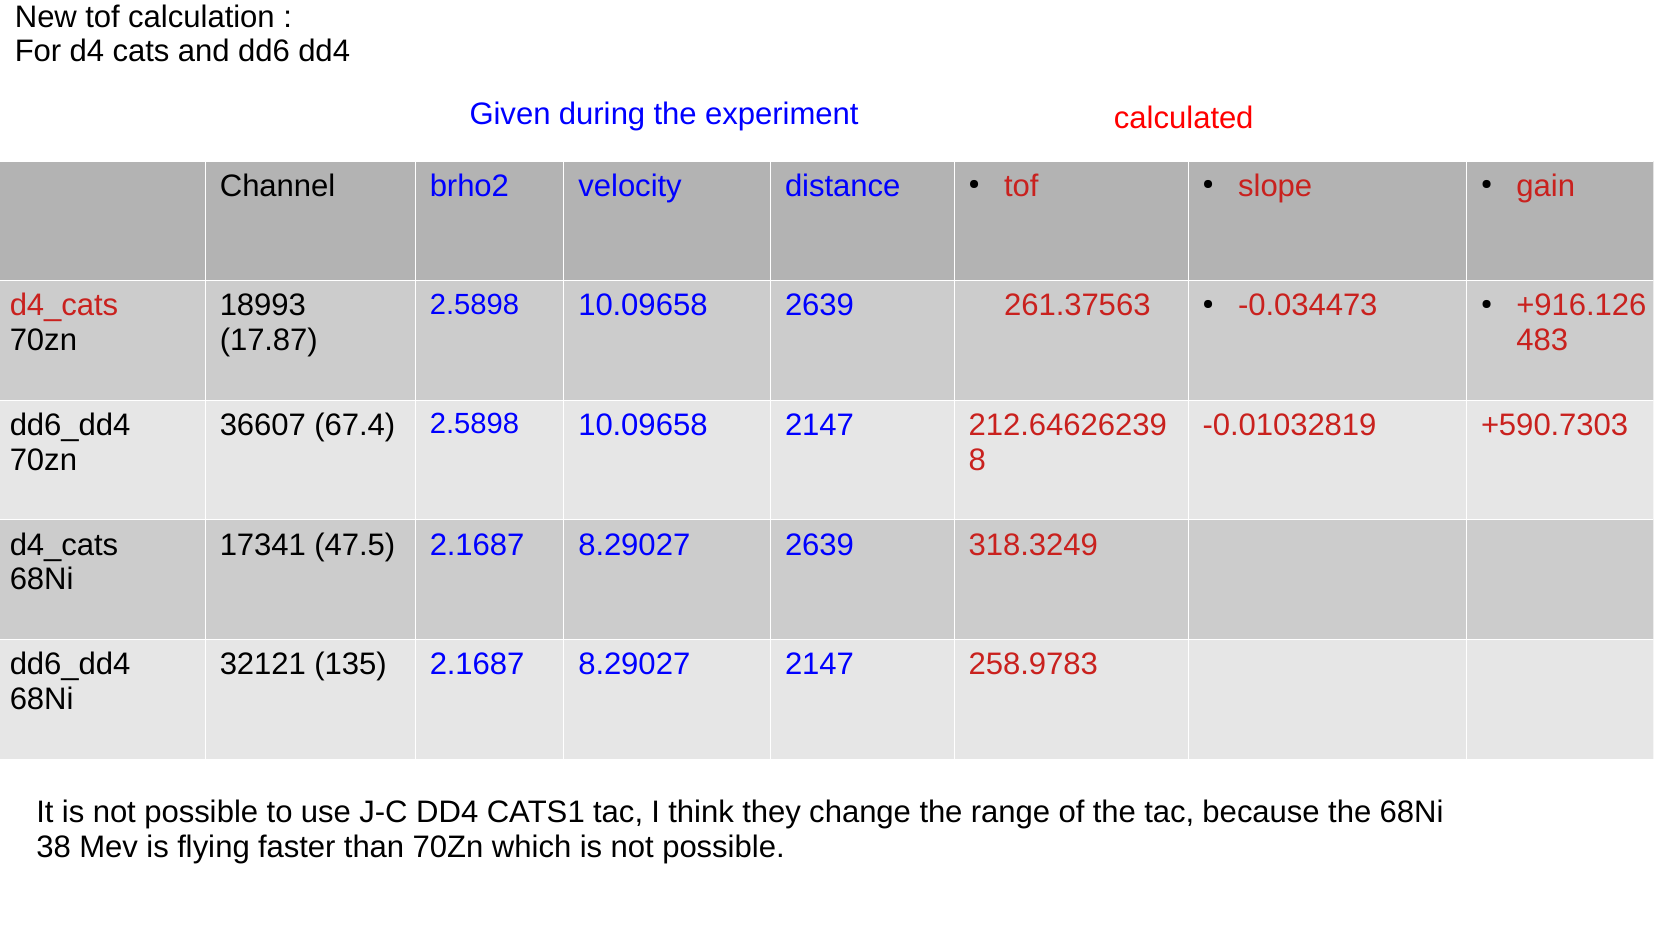

New tof calculation :
For d4 cats and dd6 dd4
Given during the experiment
calculated
| | Channel | brho2 | velocity | distance | tof | slope | gain |
| --- | --- | --- | --- | --- | --- | --- | --- |
| d4\_cats 70zn | 18993 (17.87) | 2.5898 | 10.09658 | 2639 | 261.37563 | -0.034473 | +916.126483 |
| dd6\_dd4 70zn | 36607 (67.4) | 2.5898 | 10.09658 | 2147 | 212.646262398 | -0.01032819 | +590.7303 |
| d4\_cats 68Ni | 17341 (47.5) | 2.1687 | 8.29027 | 2639 | 318.3249 | | |
| dd6\_dd4 68Ni | 32121 (135) | 2.1687 | 8.29027 | 2147 | 258.9783 | | |
It is not possible to use J-C DD4 CATS1 tac, I think they change the range of the tac, because the 68Ni 38 Mev is flying faster than 70Zn which is not possible.